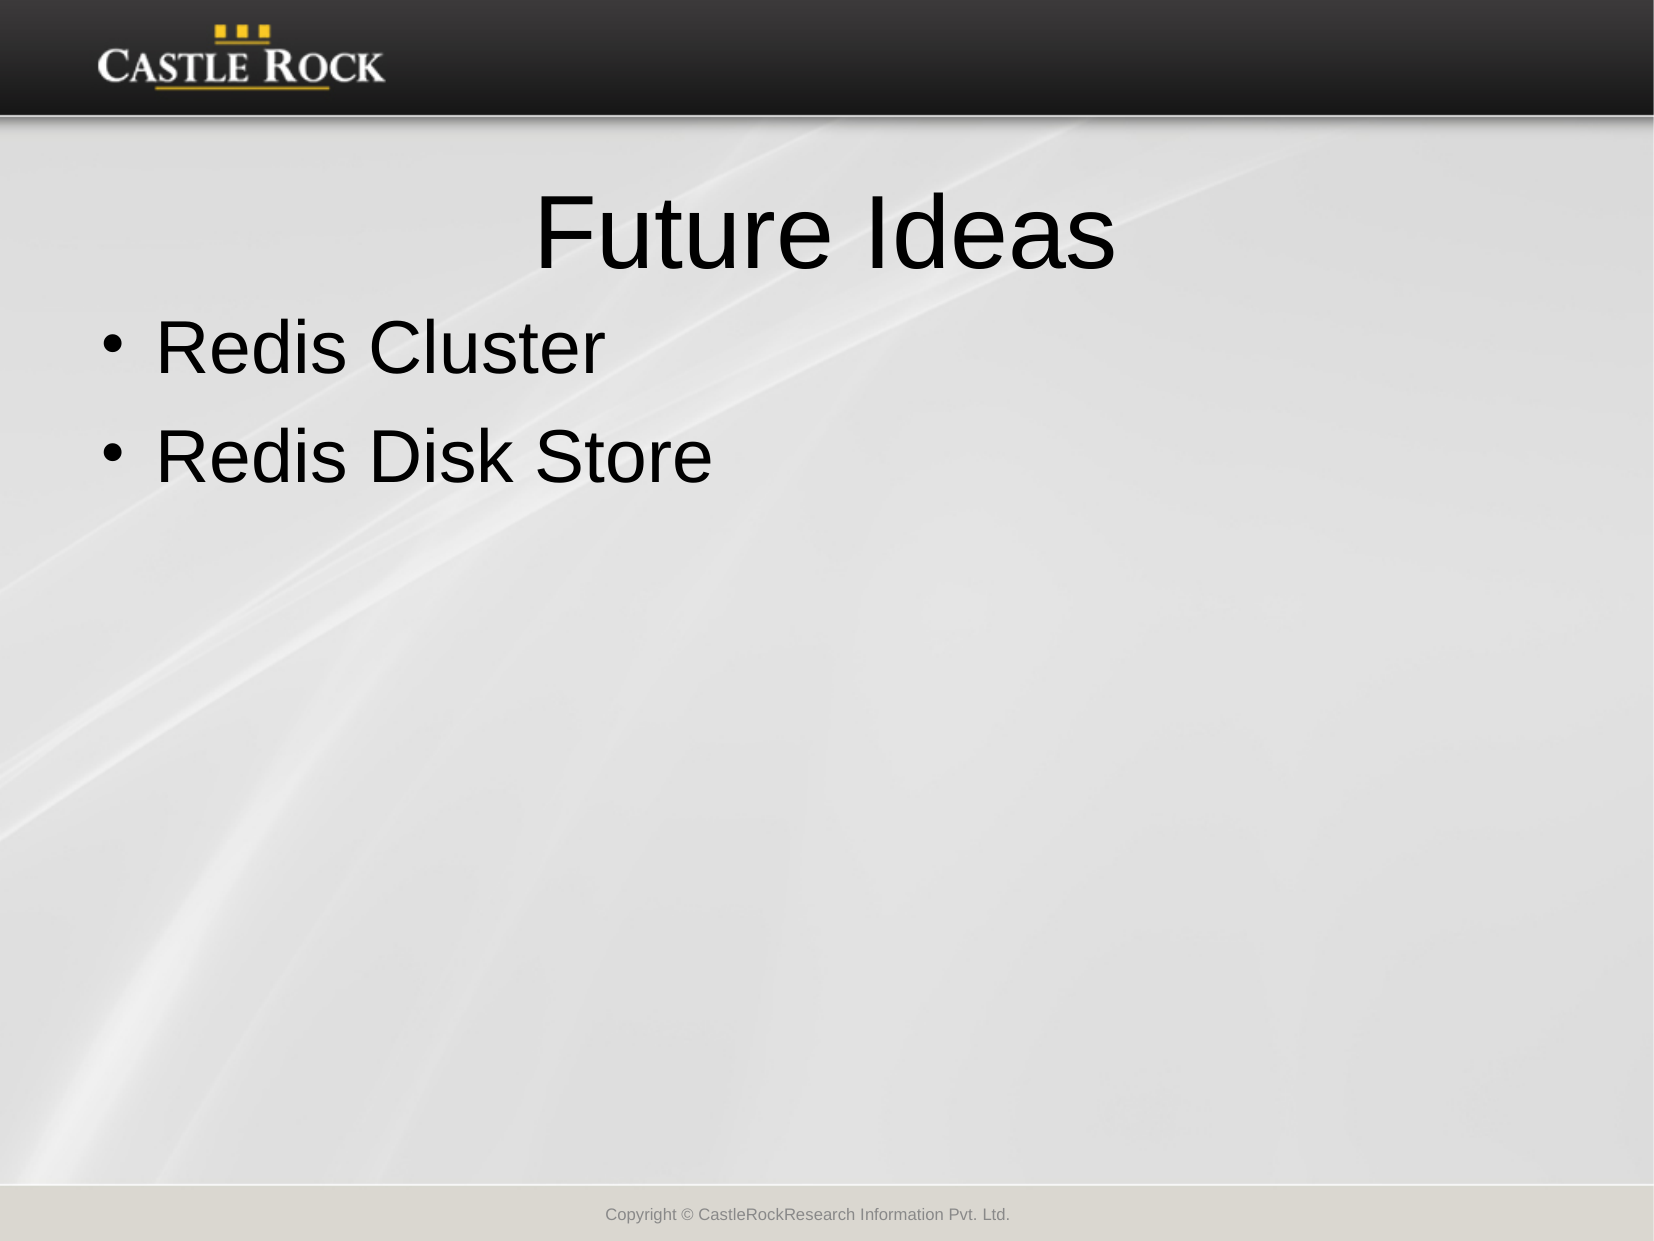

# Future Ideas
Redis Cluster
Redis Disk Store